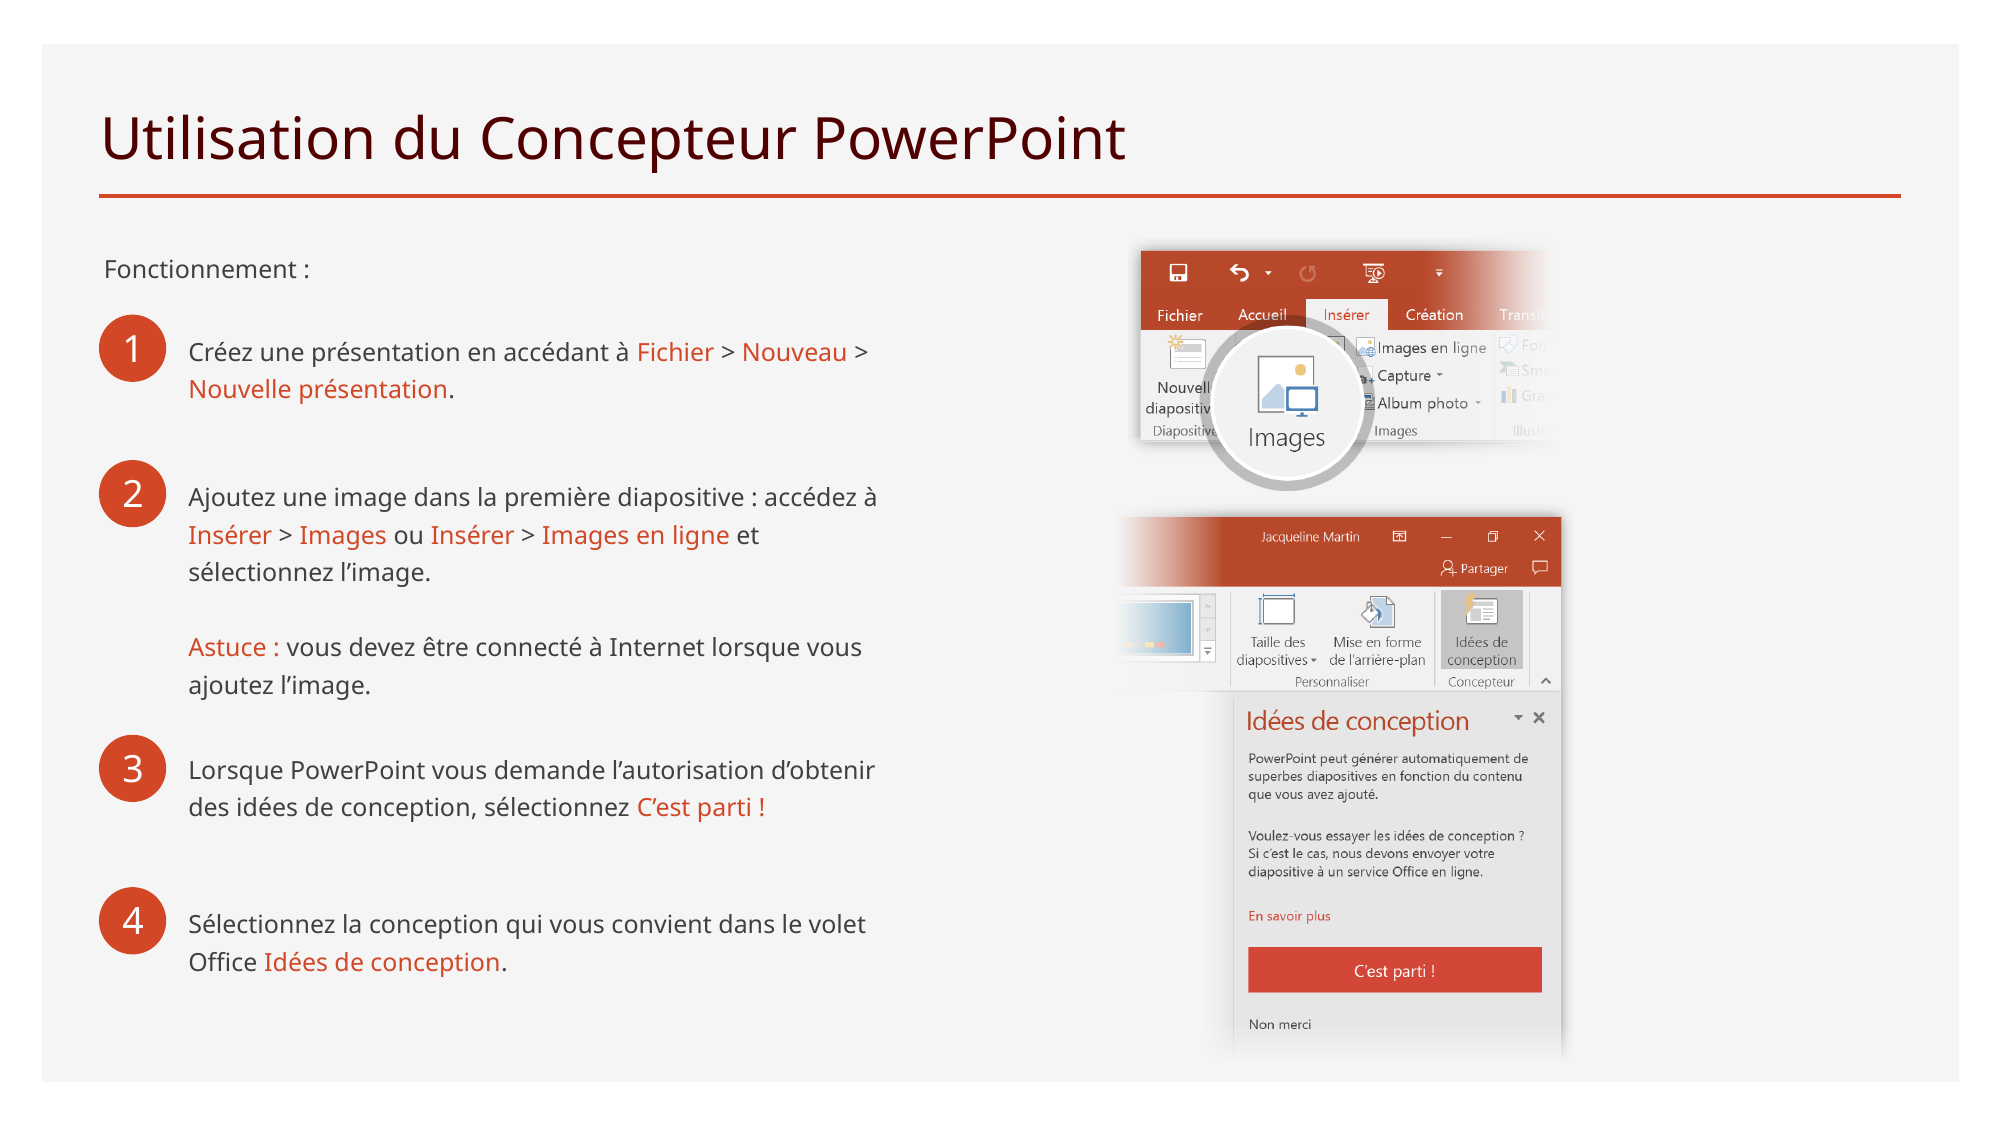

# Utilisation du Concepteur PowerPoint
Fonctionnement :
1
Créez une présentation en accédant à Fichier > Nouveau > Nouvelle présentation.
2
Ajoutez une image dans la première diapositive : accédez à Insérer > Images ou Insérer > Images en ligne et sélectionnez l’image.
Astuce : vous devez être connecté à Internet lorsque vous ajoutez l’image.
3
Lorsque PowerPoint vous demande l’autorisation d’obtenir des idées de conception, sélectionnez C’est parti !
4
Sélectionnez la conception qui vous convient dans le volet Office Idées de conception.